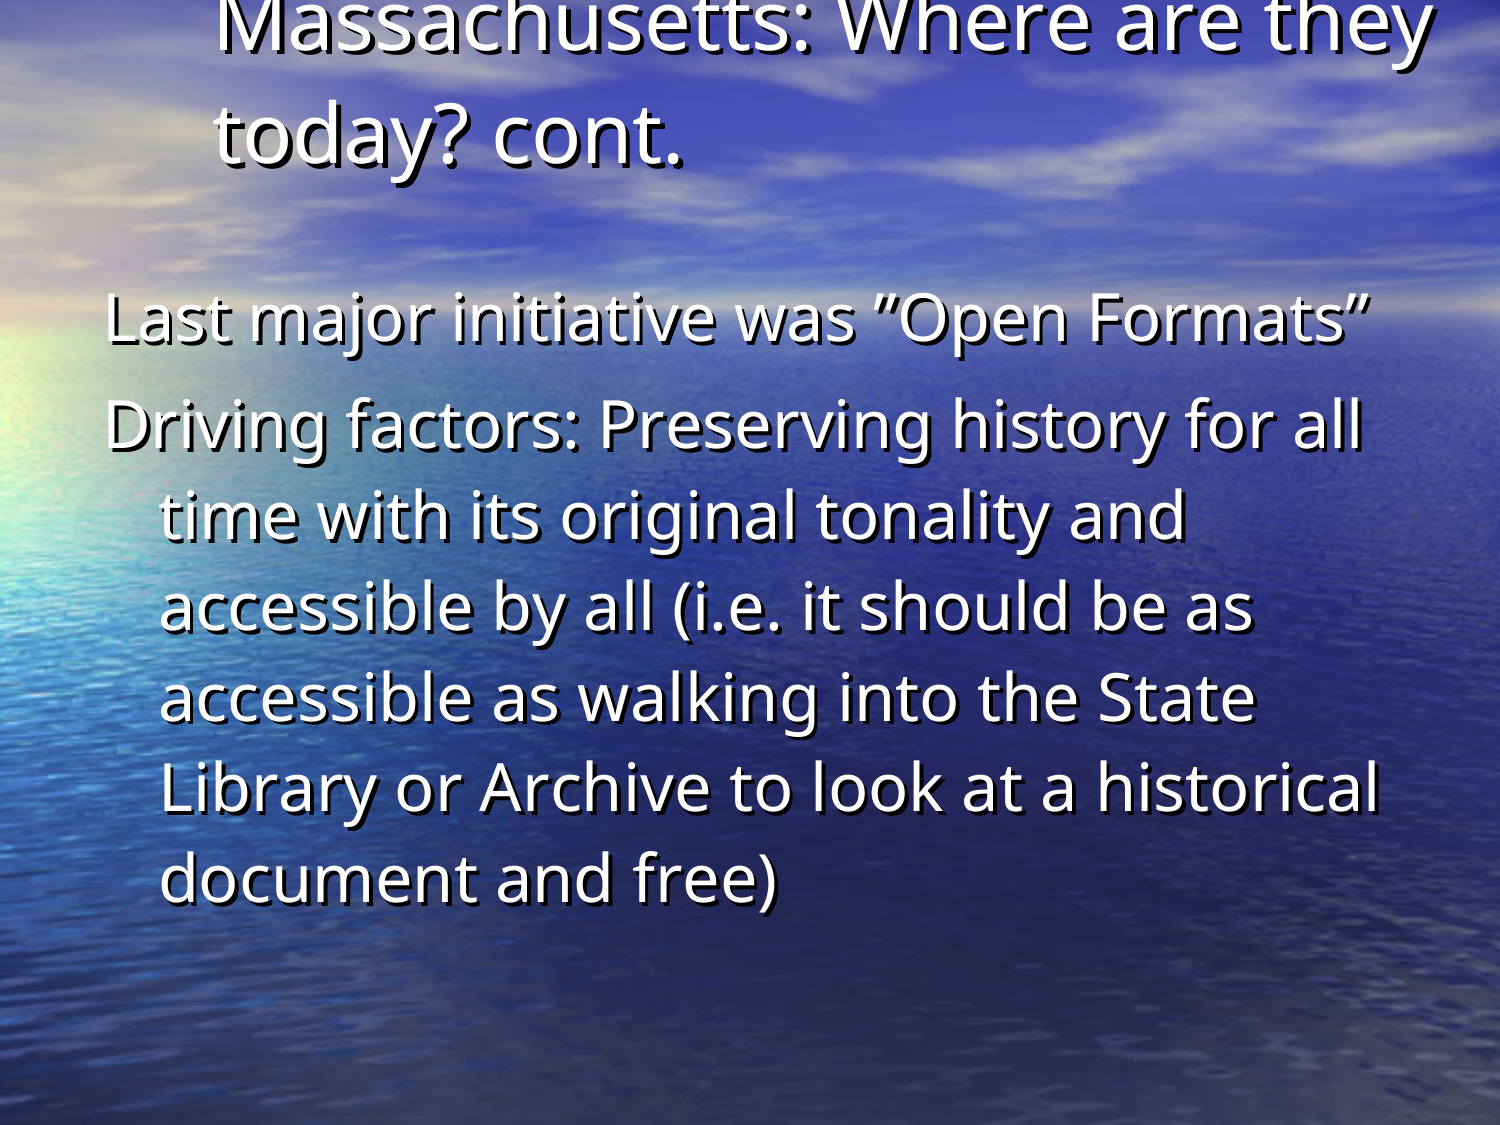

# Massachusetts: Where are they today? cont.
Last major initiative was ”Open Formats”
Driving factors: Preserving history for all time with its original tonality and accessible by all (i.e. it should be as accessible as walking into the State Library or Archive to look at a historical document and free)